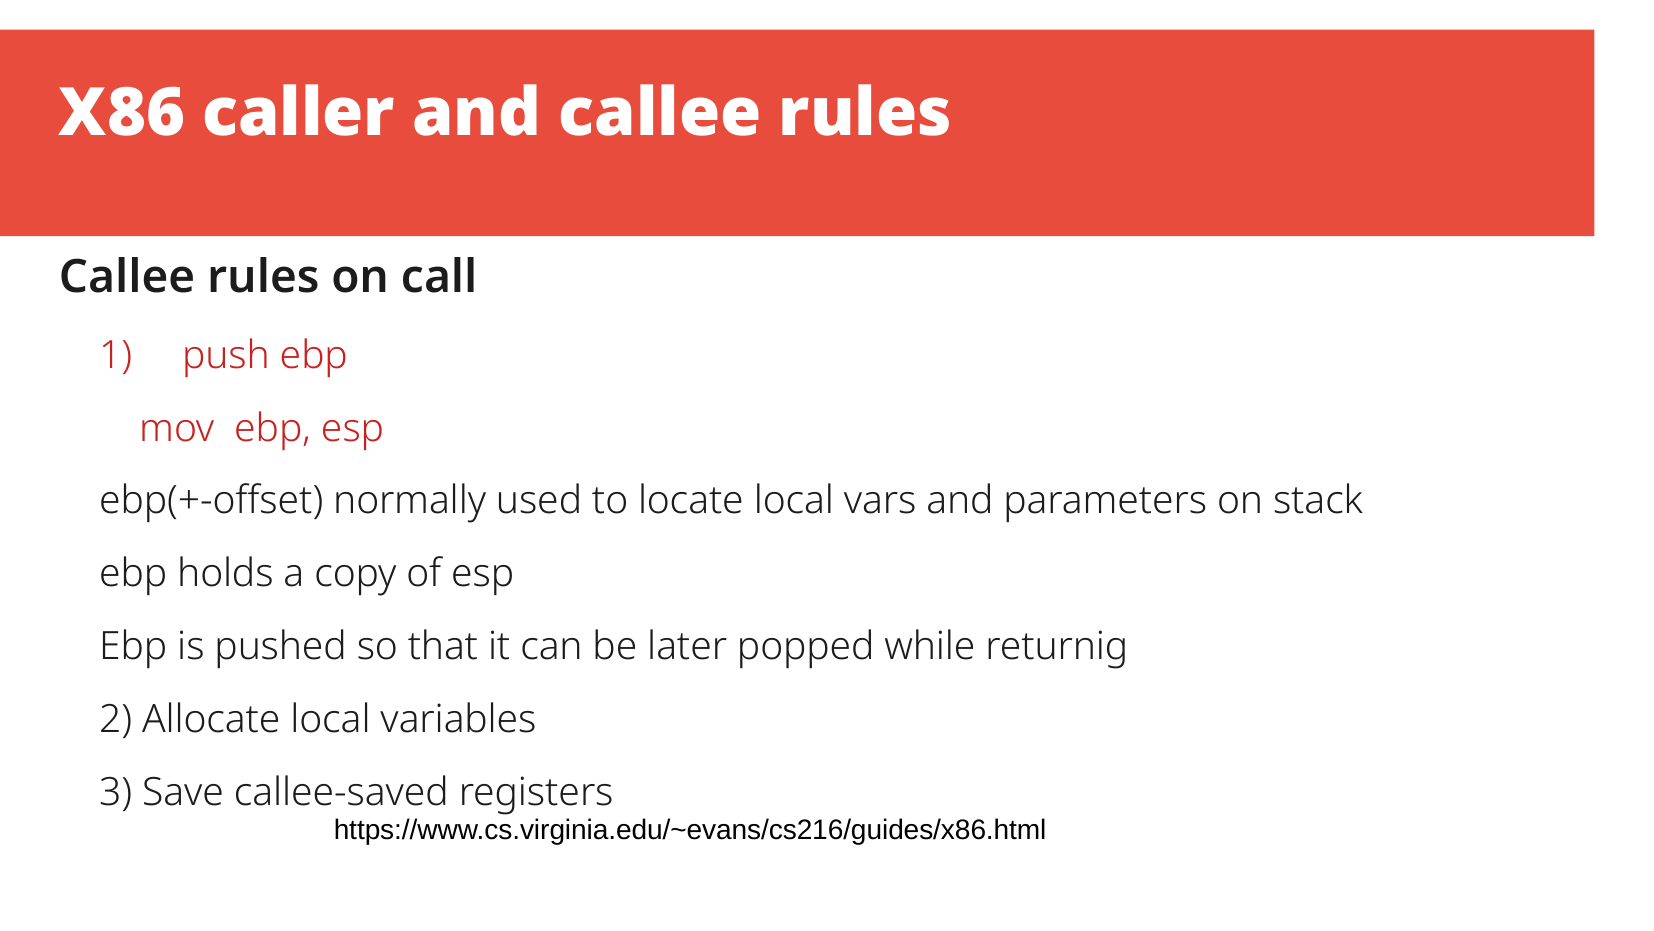

# X86 caller and callee rules
Callee rules on call
1) push ebp
 mov ebp, esp
ebp(+-offset) normally used to locate local vars and parameters on stack
ebp holds a copy of esp
Ebp is pushed so that it can be later popped while returnig
2) Allocate local variables
3) Save callee-saved registers
https://www.cs.virginia.edu/~evans/cs216/guides/x86.html
38